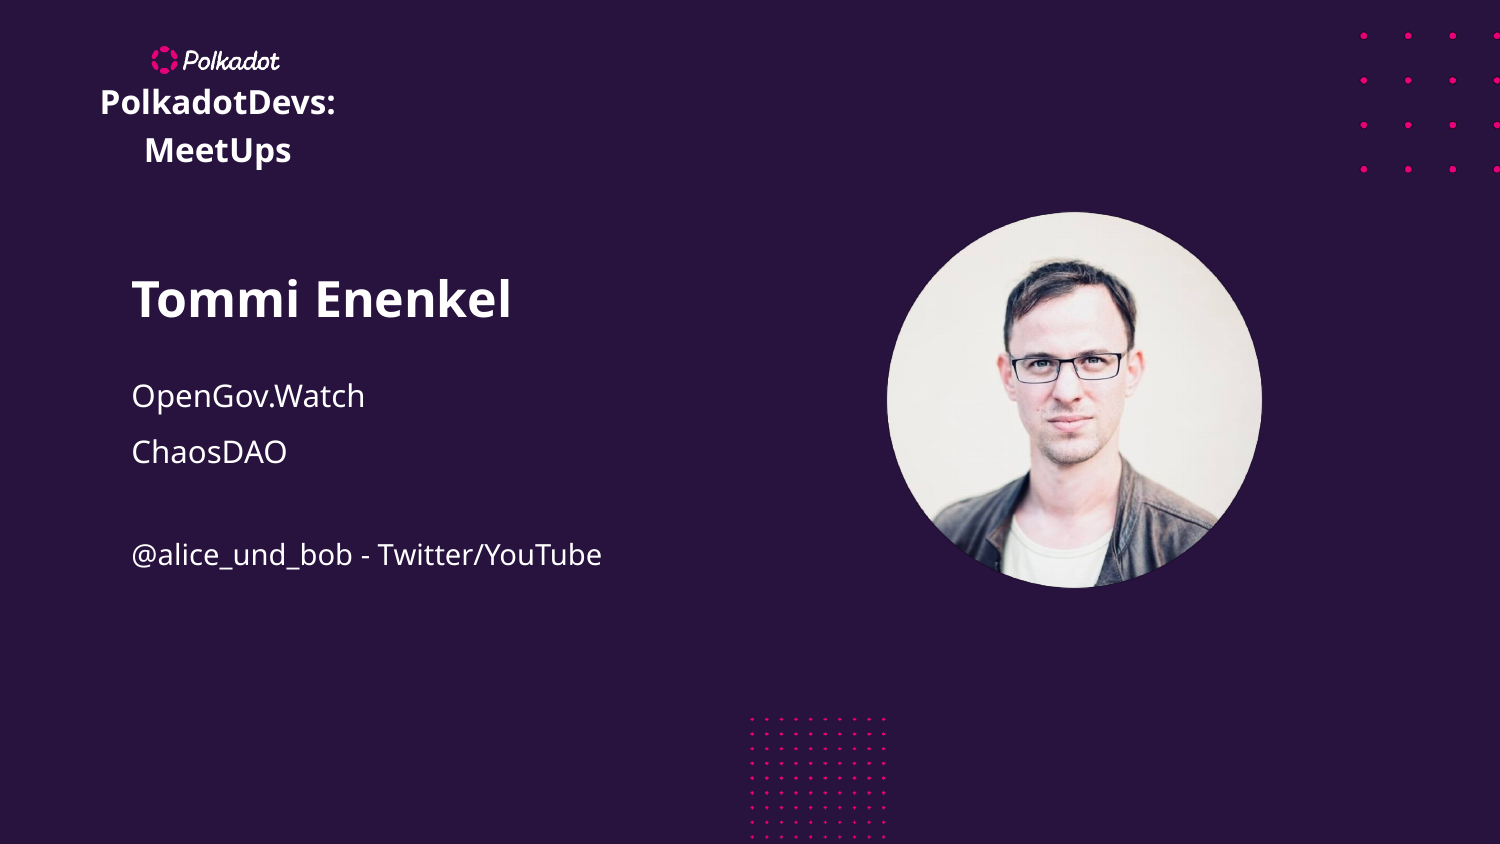

PolkadotDevs:
MeetUps
Tommi Enenkel
OpenGov.Watch
ChaosDAO
@alice_und_bob - Twitter/YouTube